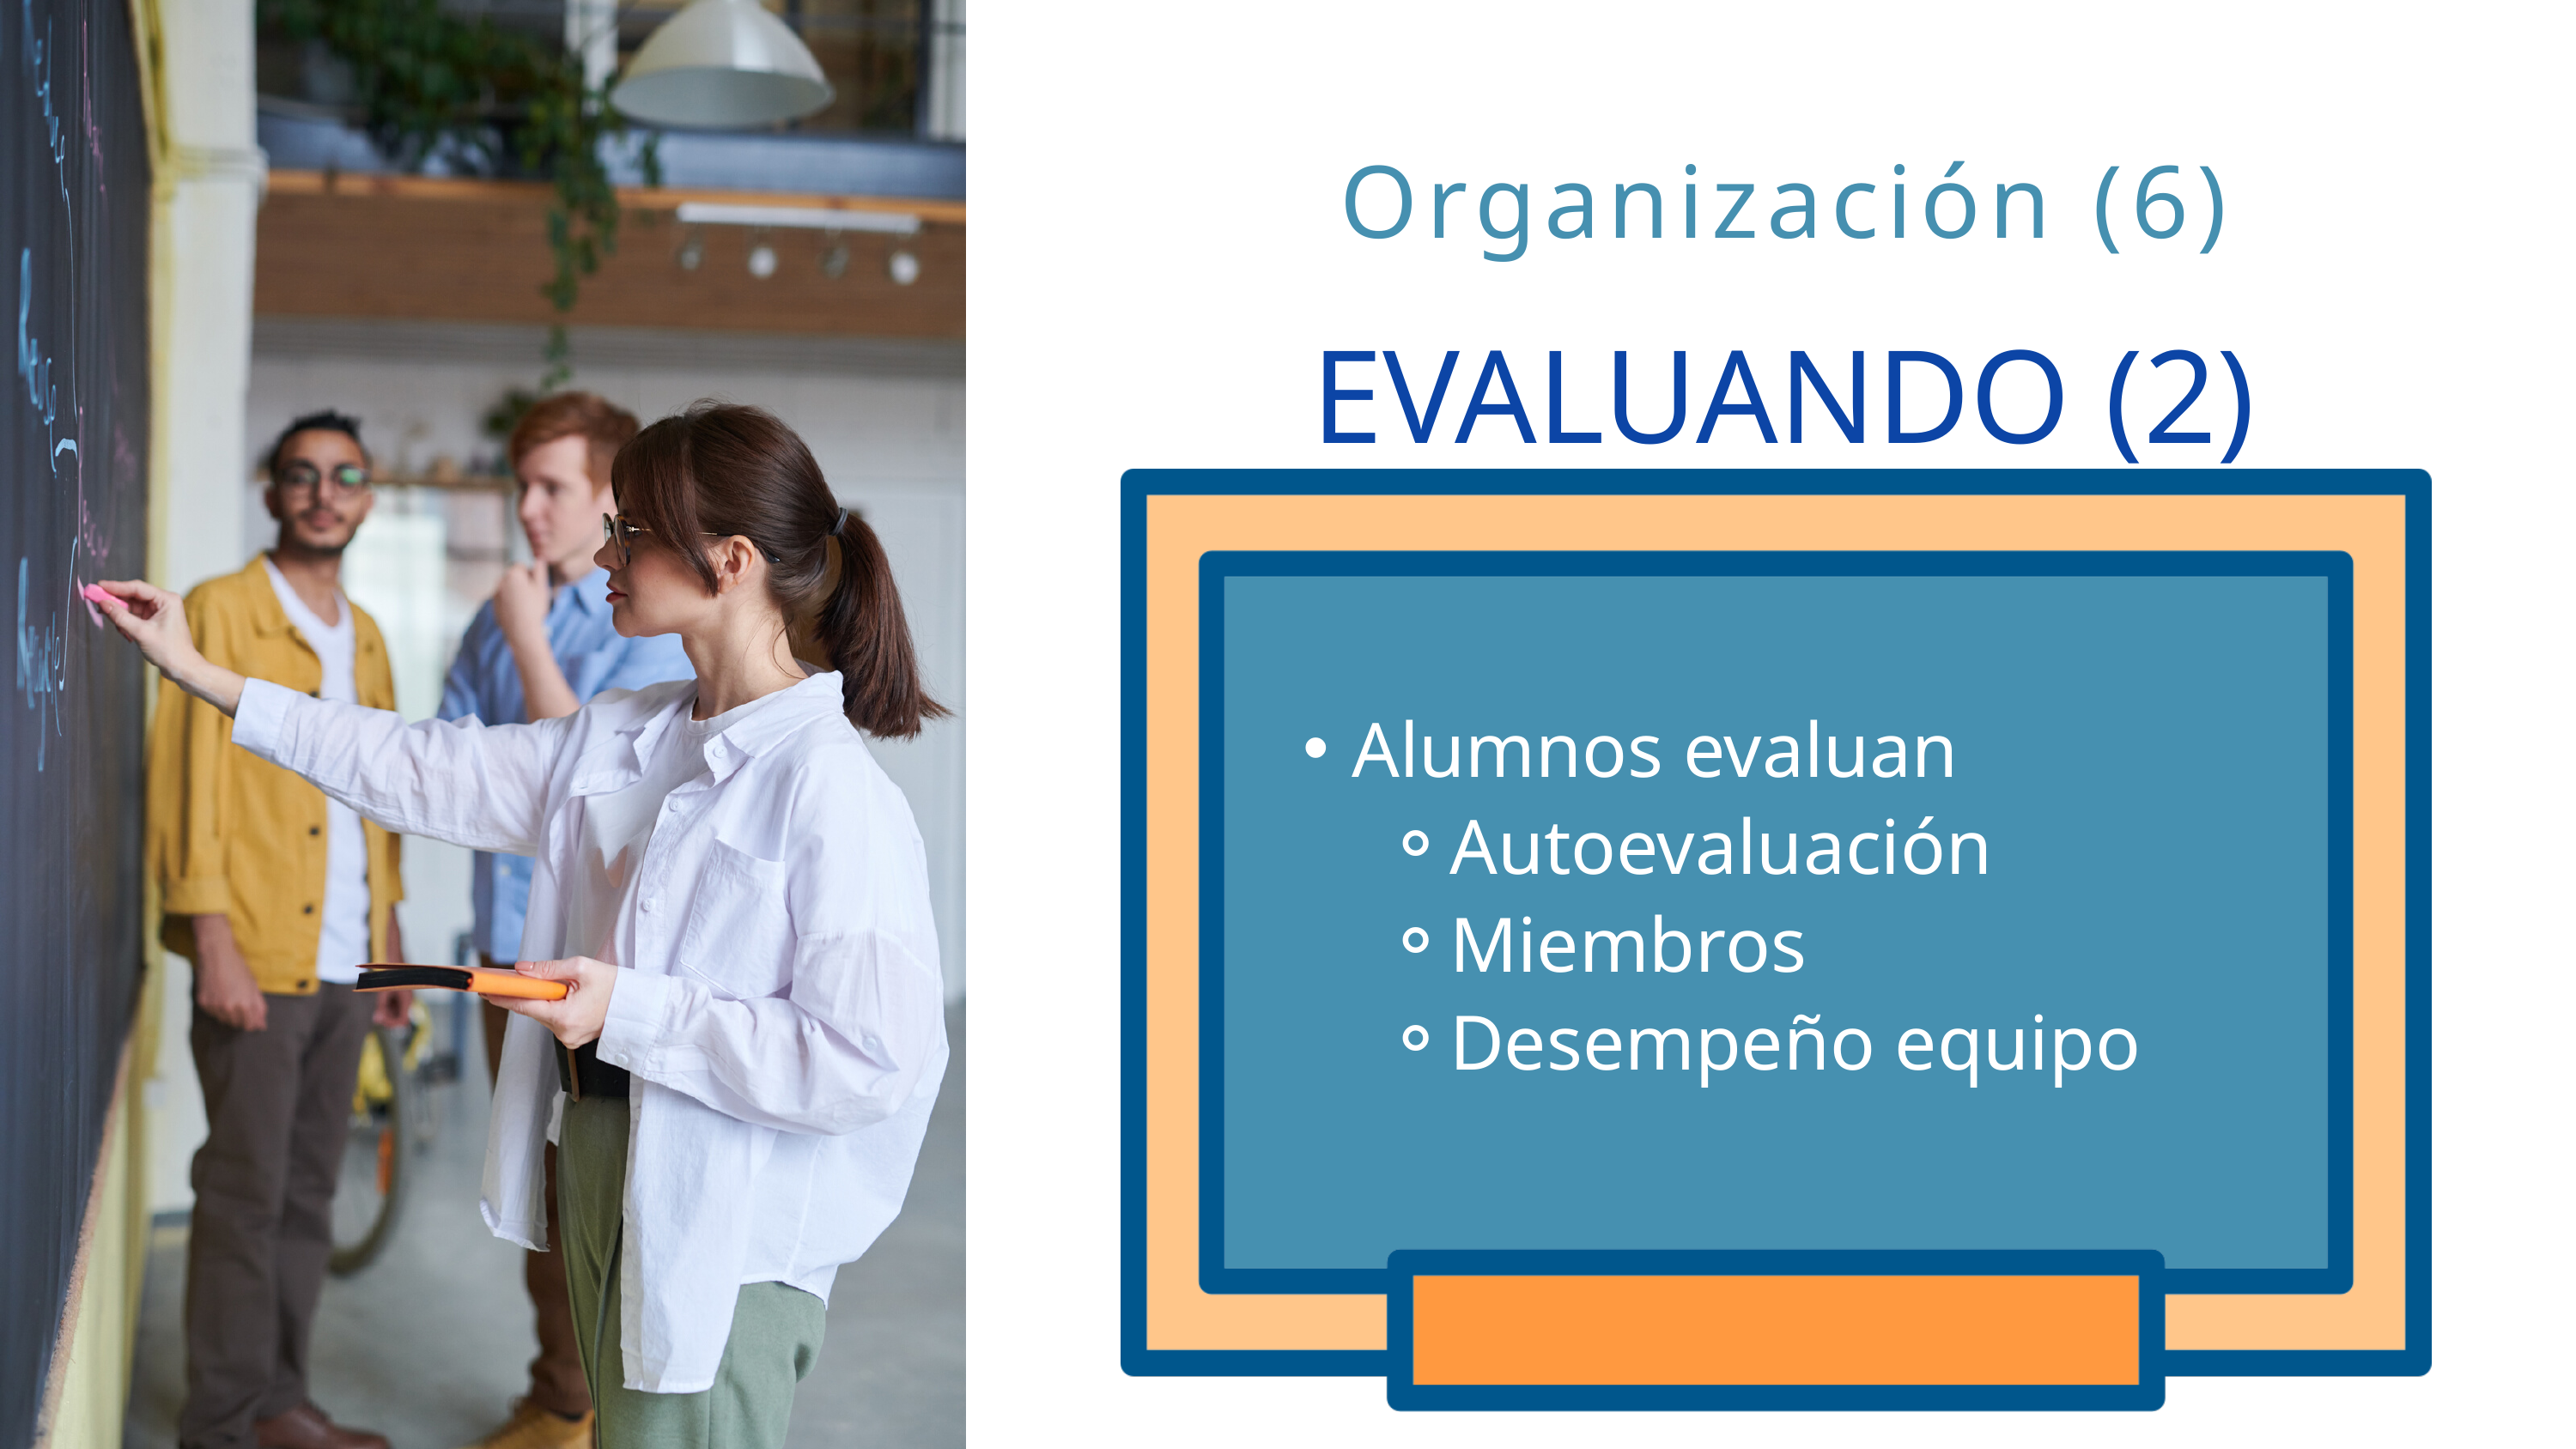

Organización (6)
EVALUANDO (2)
Alumnos evaluan
Autoevaluación
Miembros
Desempeño equipo